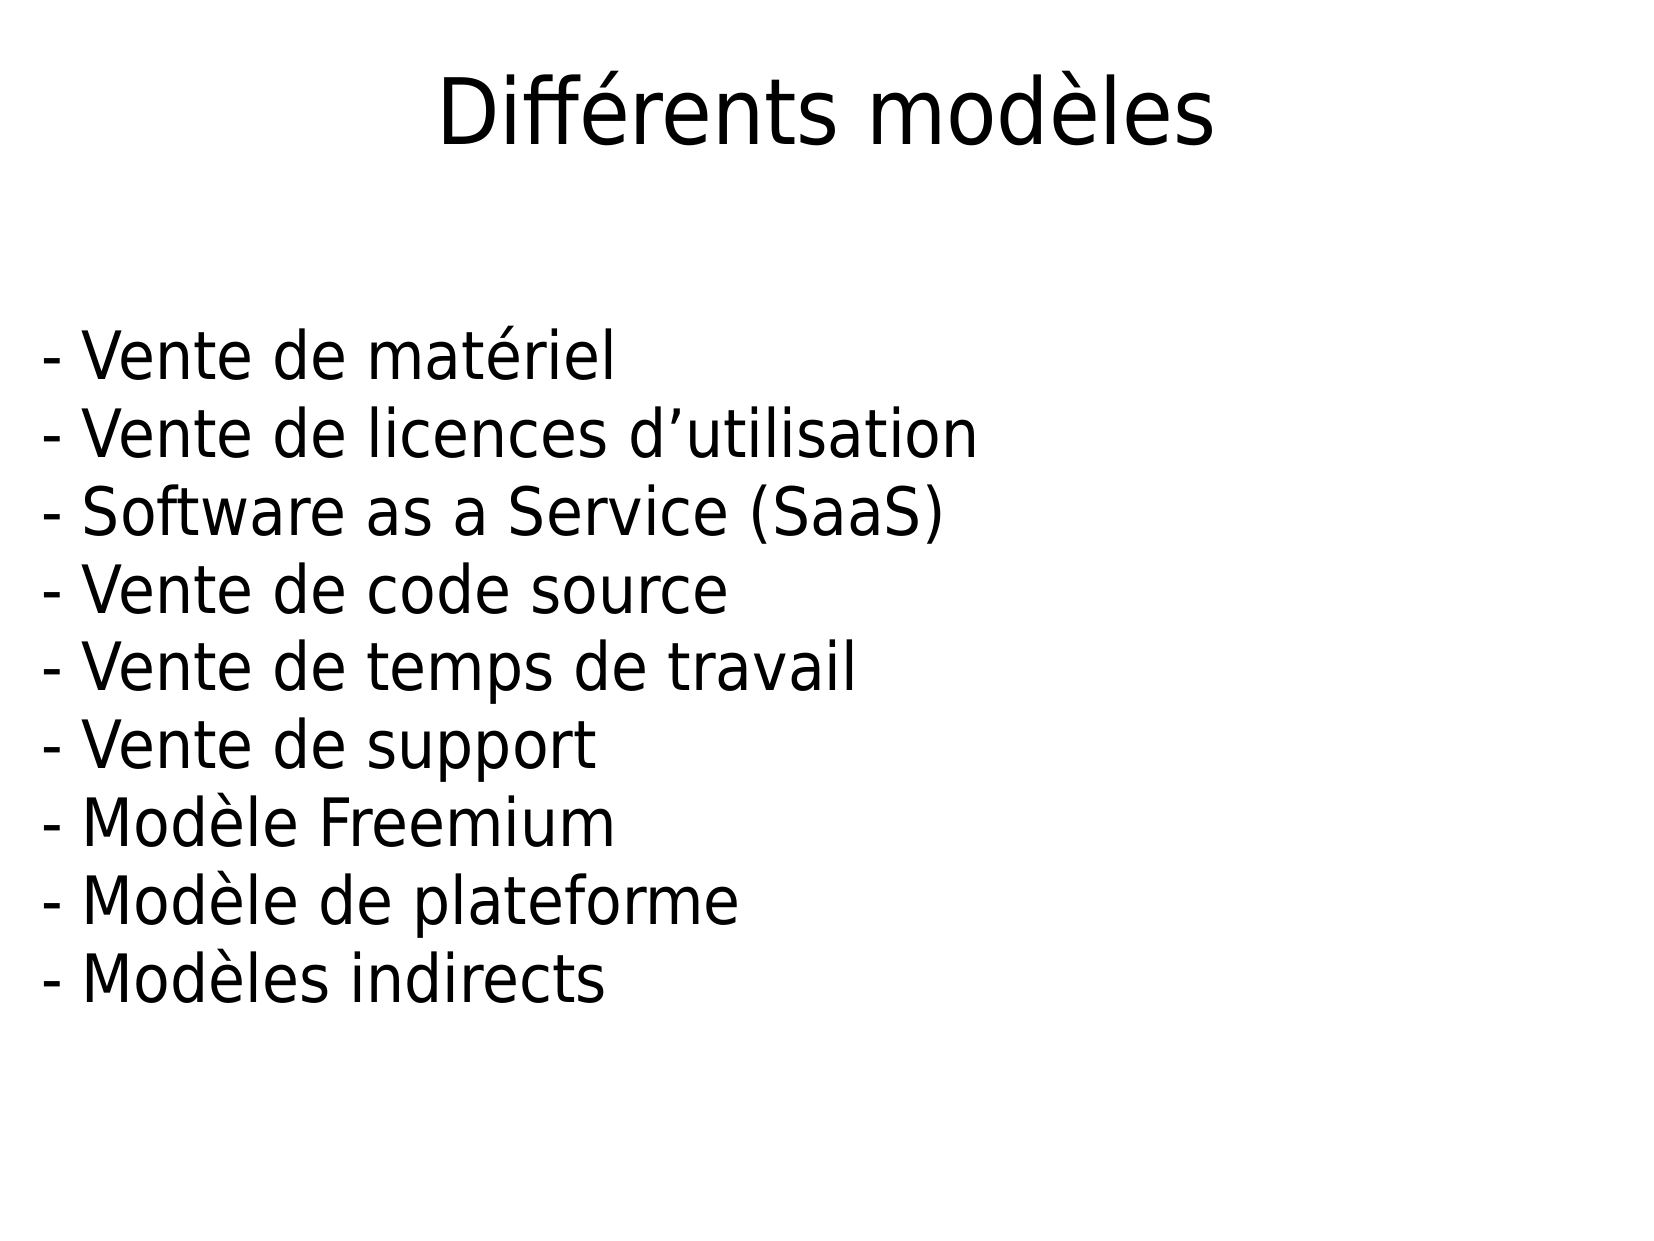

# Différents modèles
- Vente de matériel
- Vente de licences d’utilisation
- Software as a Service (SaaS)
- Vente de code source
- Vente de temps de travail
- Vente de support
- Modèle Freemium
- Modèle de plateforme
- Modèles indirects